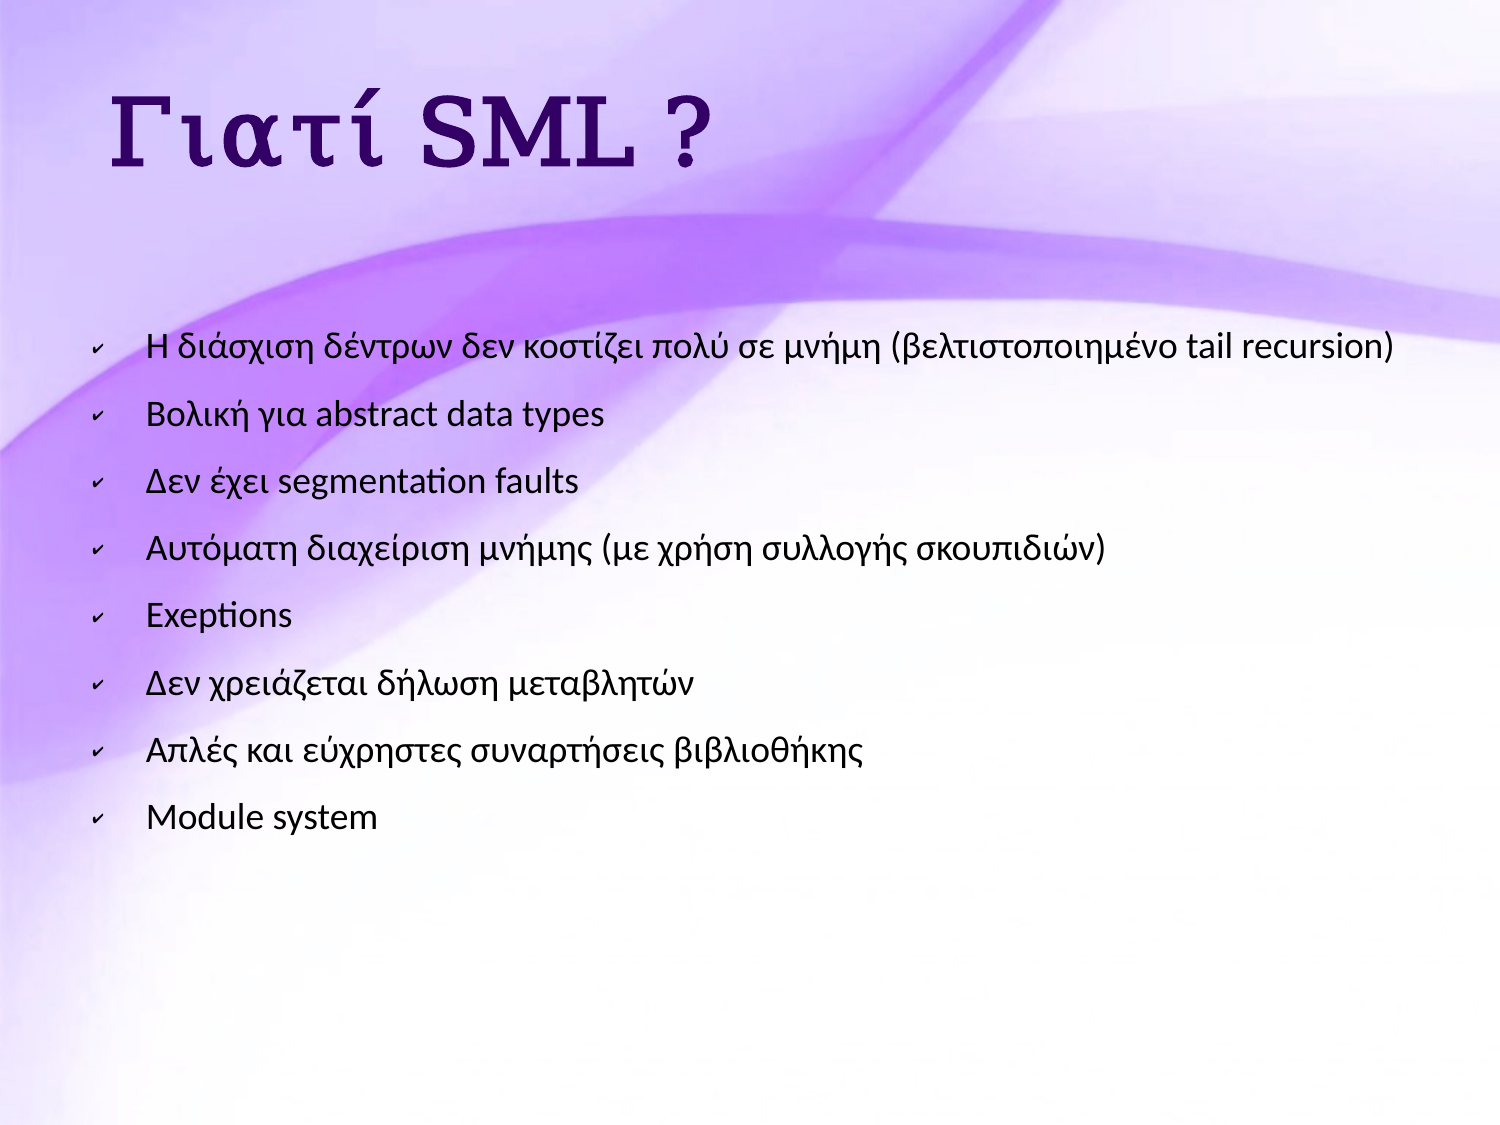

# Γιατί SML ?
Η διάσχιση δέντρων δεν κοστίζει πολύ σε μνήμη (βελτιστοποιημένο tail recursion)
Βολική για abstract data types
Δεν έχει segmentation faults
Αυτόματη διαχείριση μνήμης (με χρήση συλλογής σκουπιδιών)
Exeptions
Δεν χρειάζεται δήλωση μεταβλητών
Απλές και εύχρηστες συναρτήσεις βιβλιοθήκης
Module system